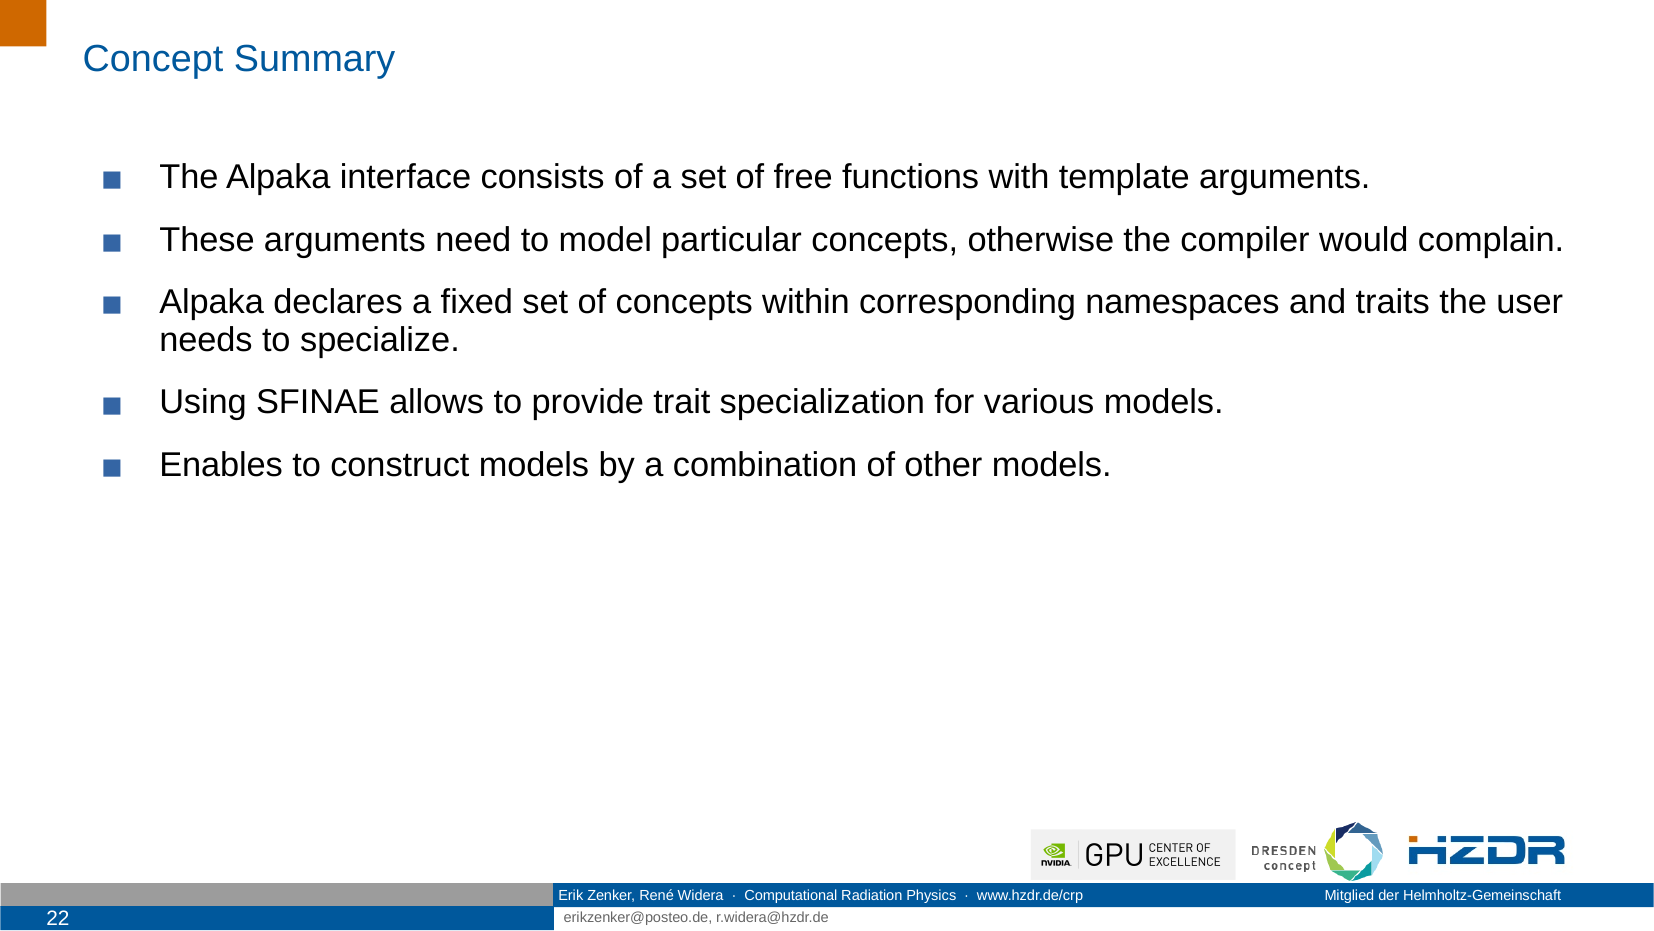

# Concept Summary
The Alpaka interface consists of a set of free functions with template arguments.
These arguments need to model particular concepts, otherwise the compiler would complain.
Alpaka declares a fixed set of concepts within corresponding namespaces and traits the user needs to specialize.
Using SFINAE allows to provide trait specialization for various models.
Enables to construct models by a combination of other models.